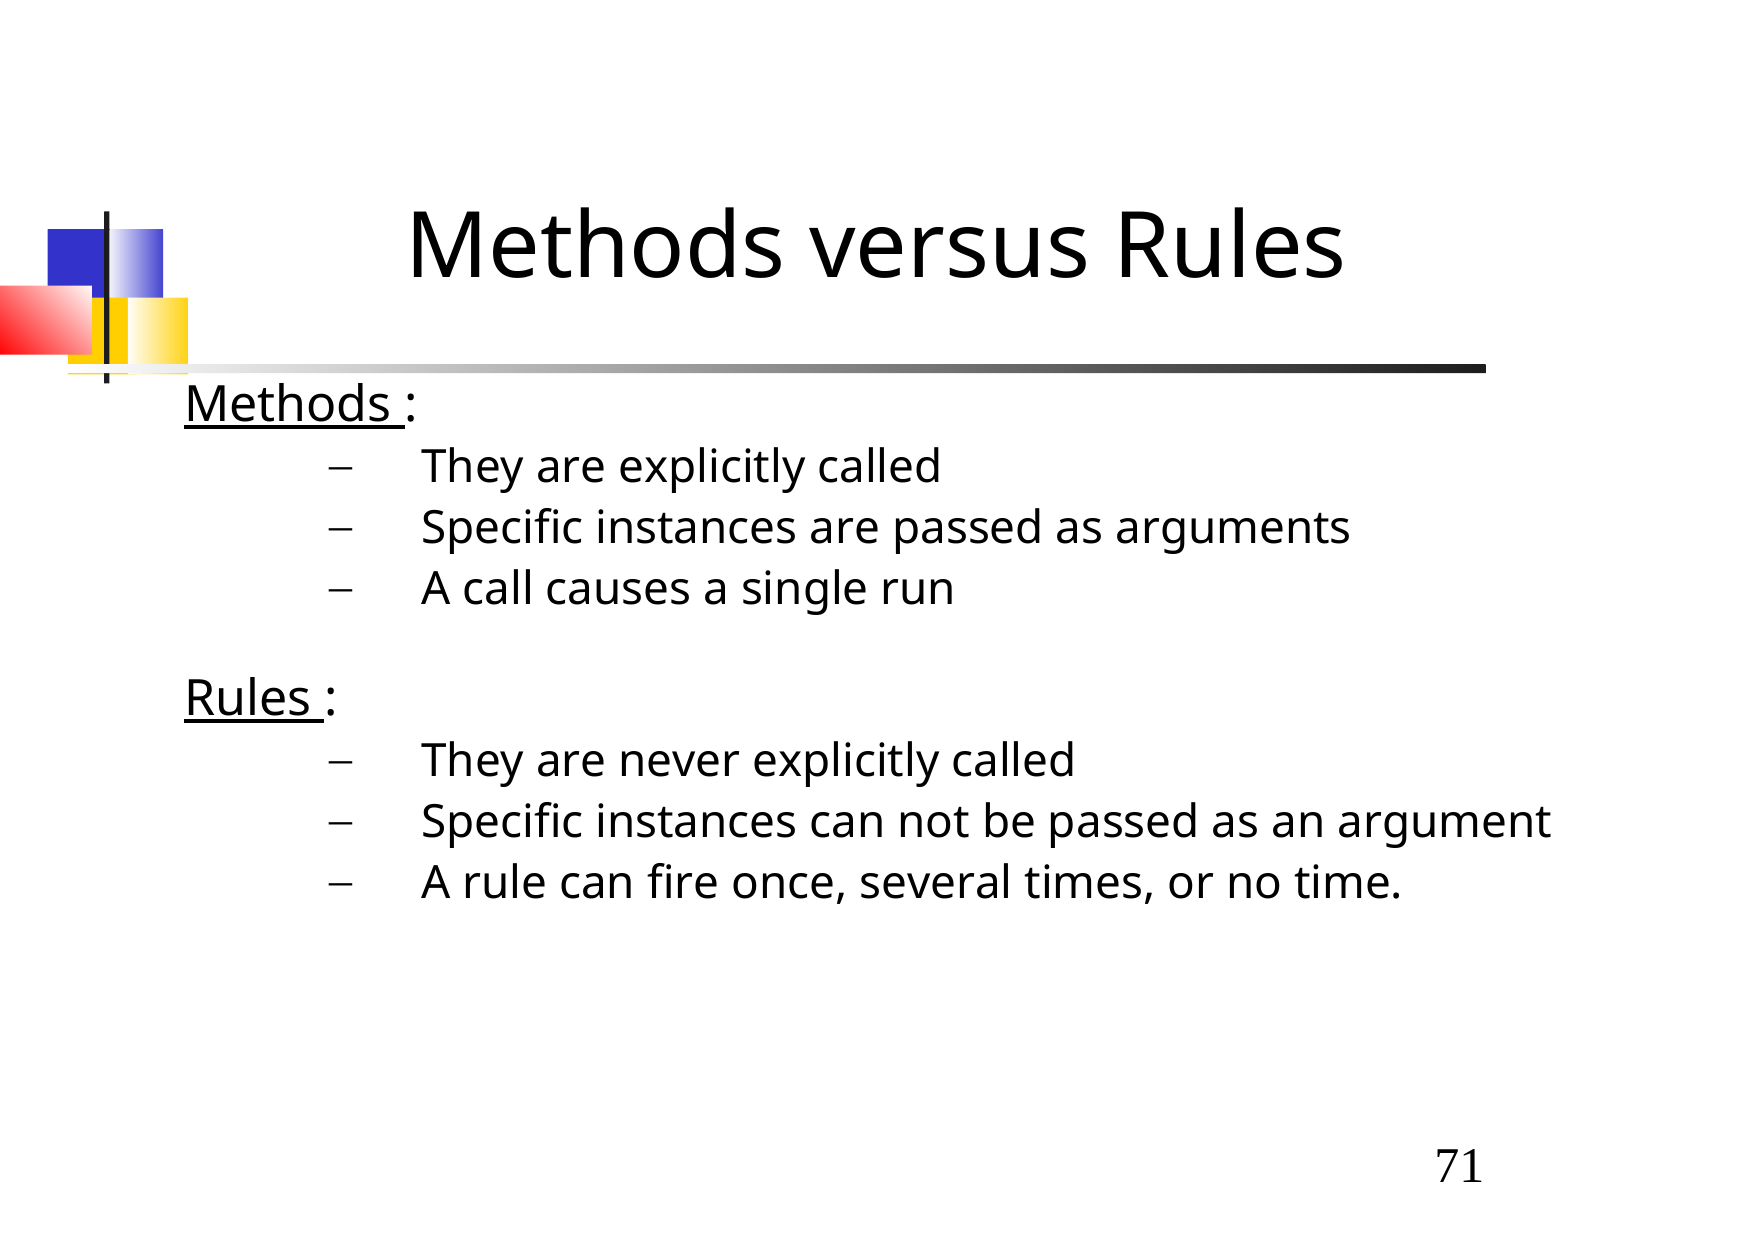

# Methods versus Rules
Methods :
They are explicitly called
Specific instances are passed as arguments
A call causes a single run
Rules :
They are never explicitly called
Specific instances can not be passed as an argument
A rule can fire once, several times, or no time.